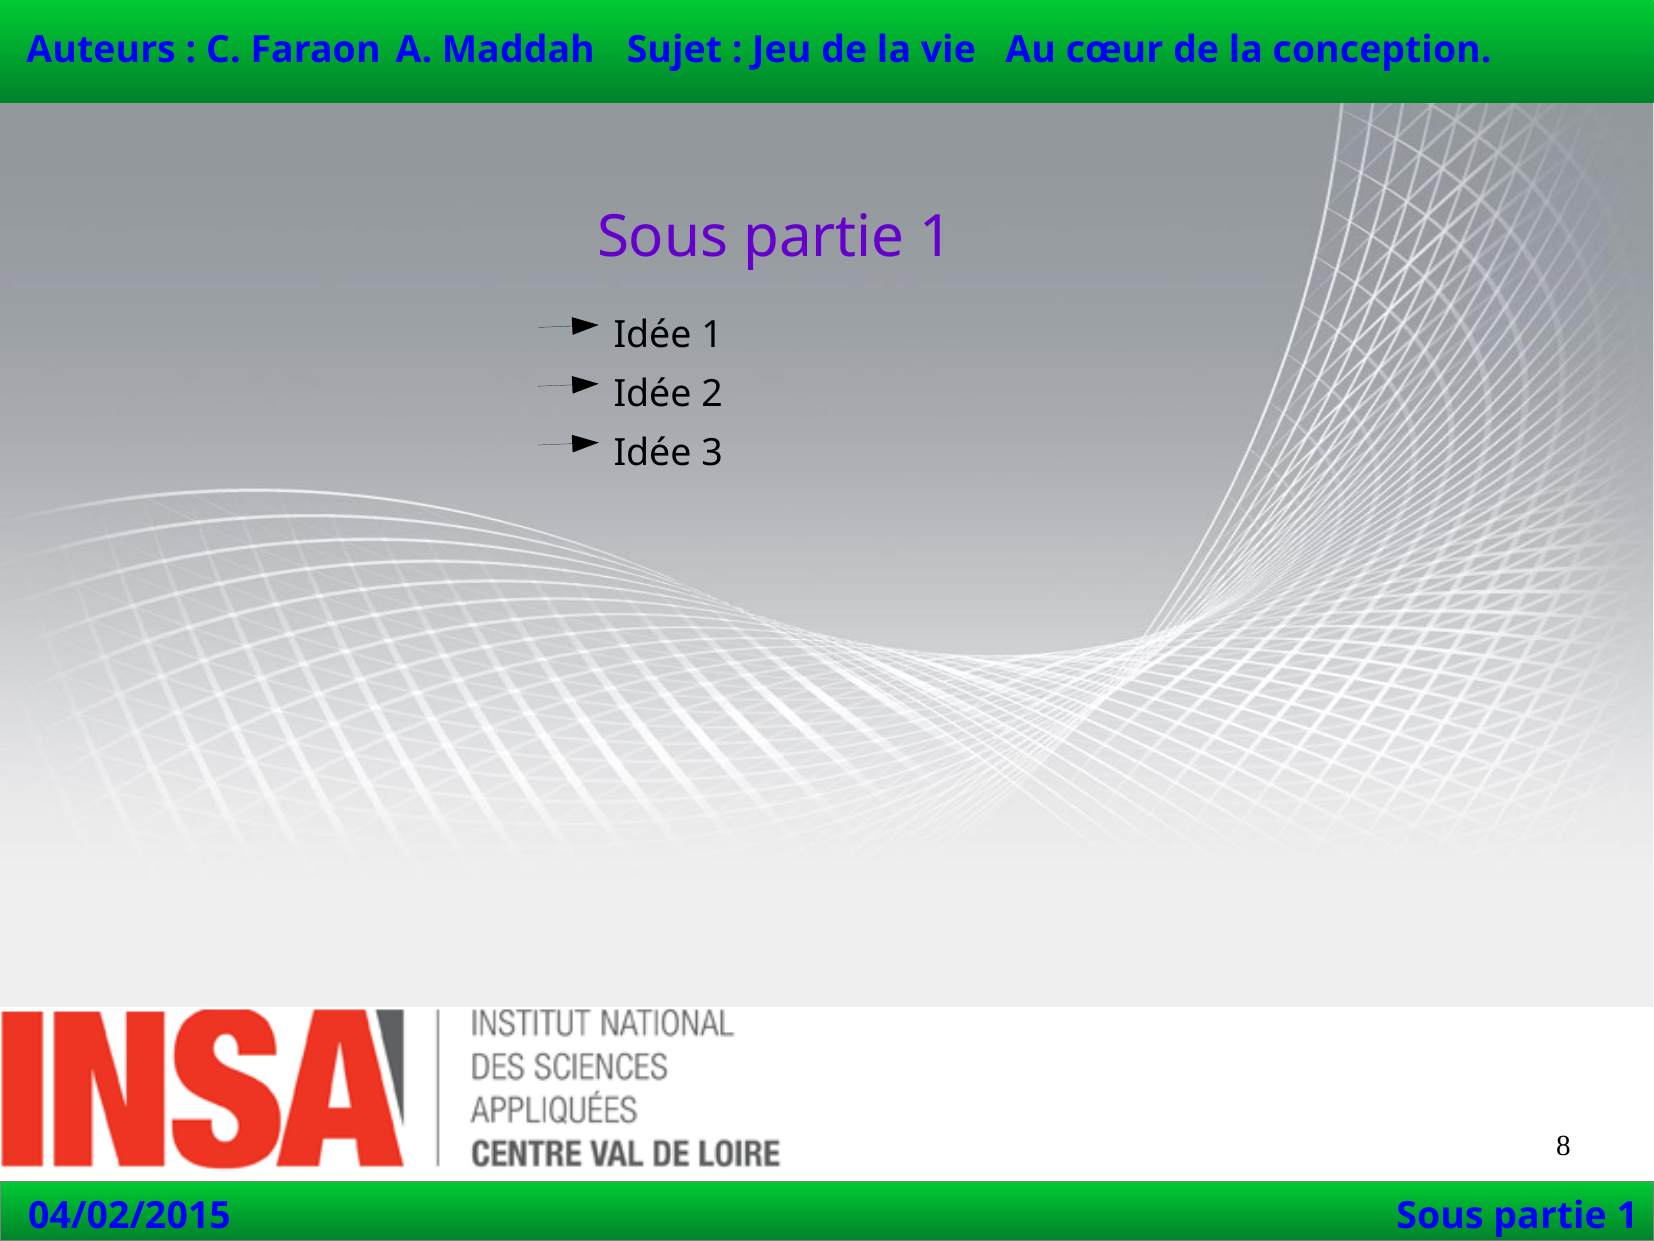

#
Auteurs : C. Faraon	A. Maddah 	 Sujet : Jeu de la vie	 Au cœur de la conception.
Sous partie 1
Idée 1
Idée 2
Idée 3
8
04/02/2015
Sous partie 1